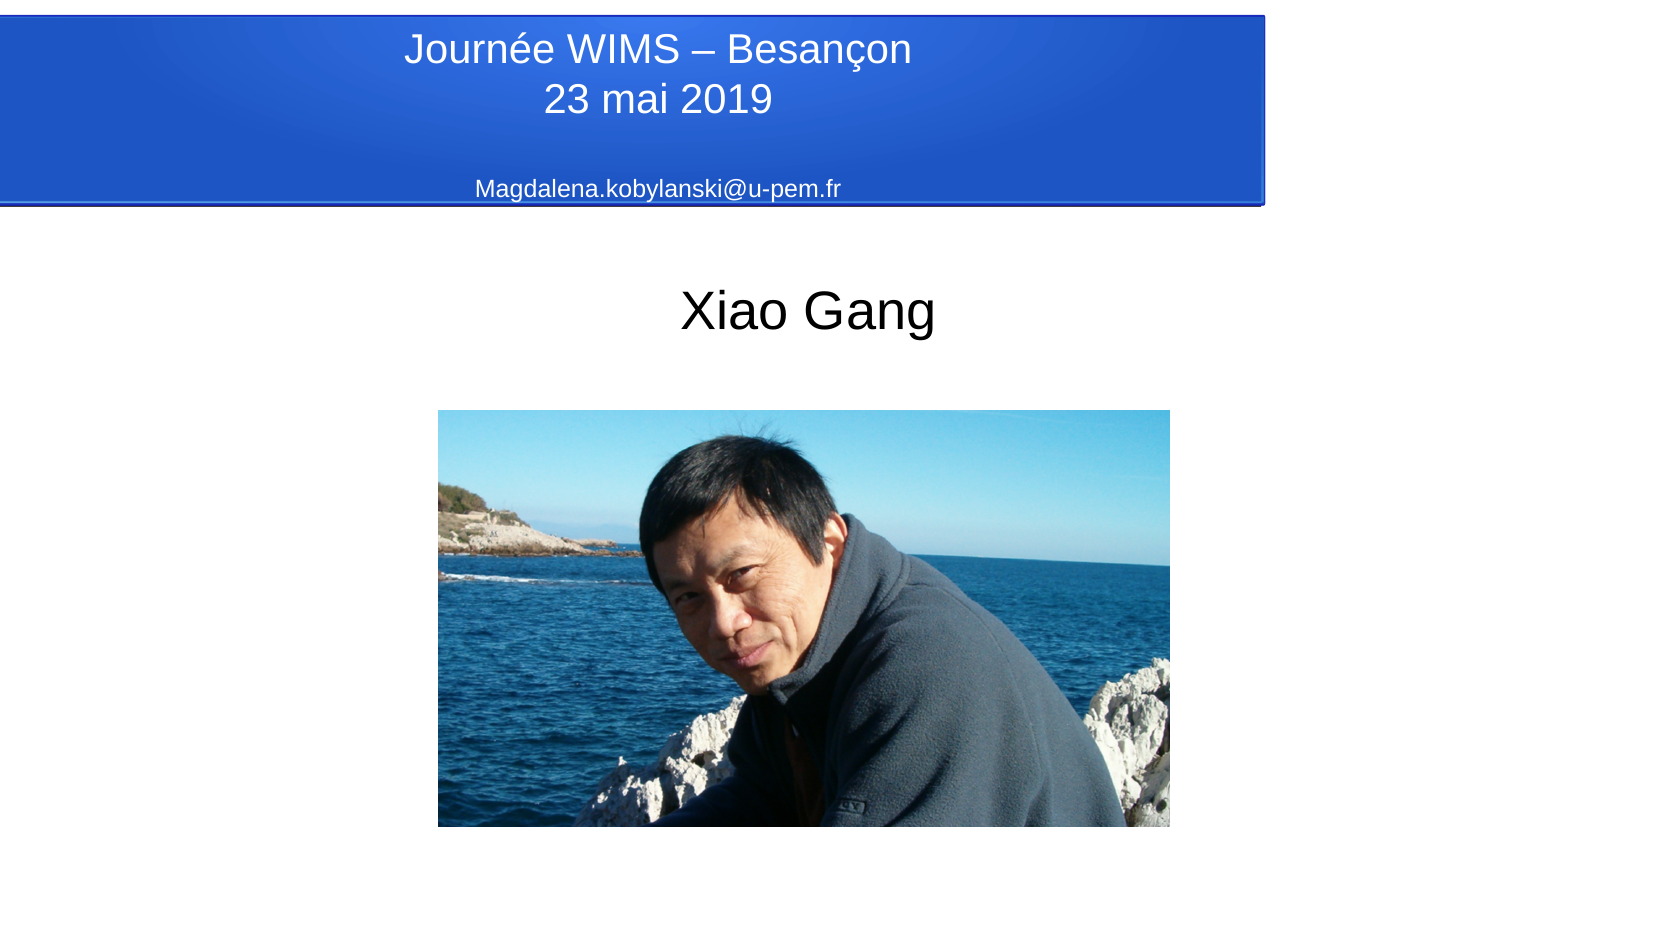

Journée WIMS – Besançon
23 mai 2019
Magdalena.kobylanski@u-pem.fr
Xiao Gang